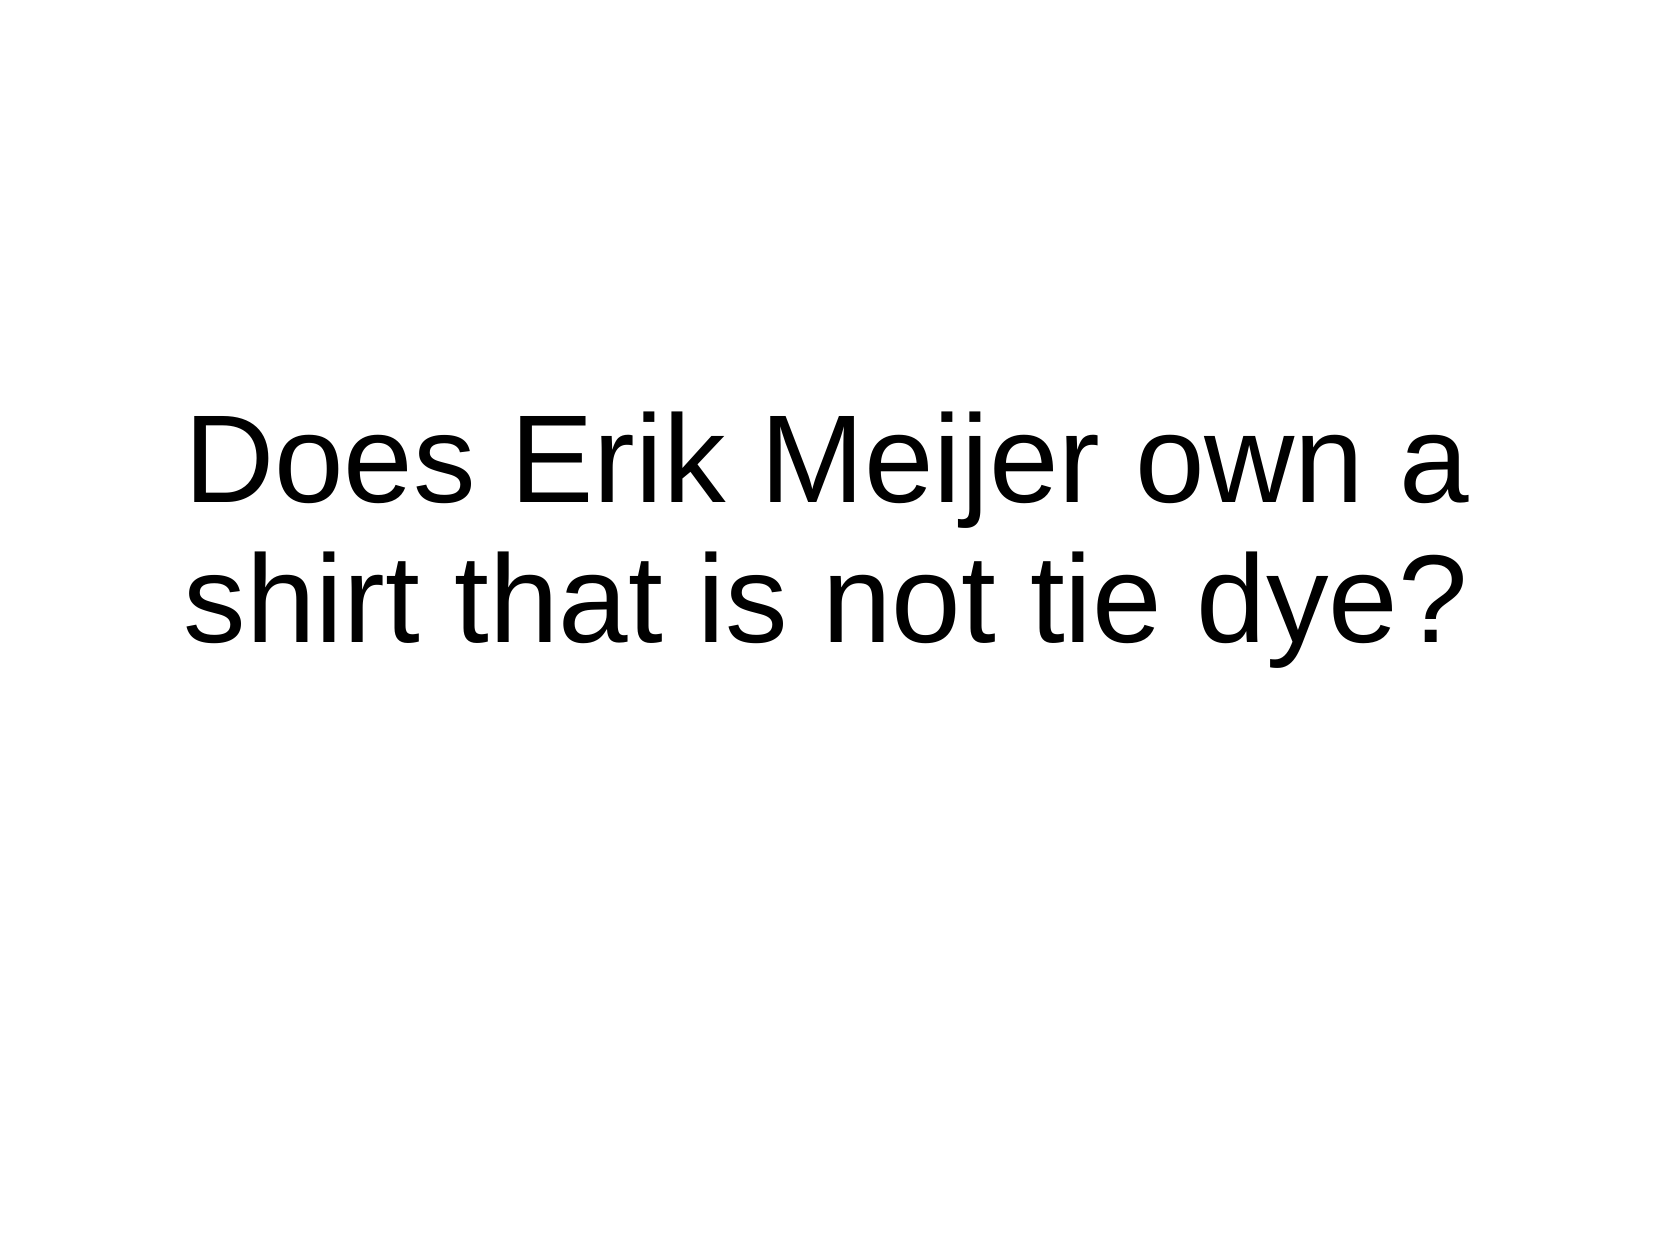

# Does Erik Meijer own a shirt that is not tie dye?